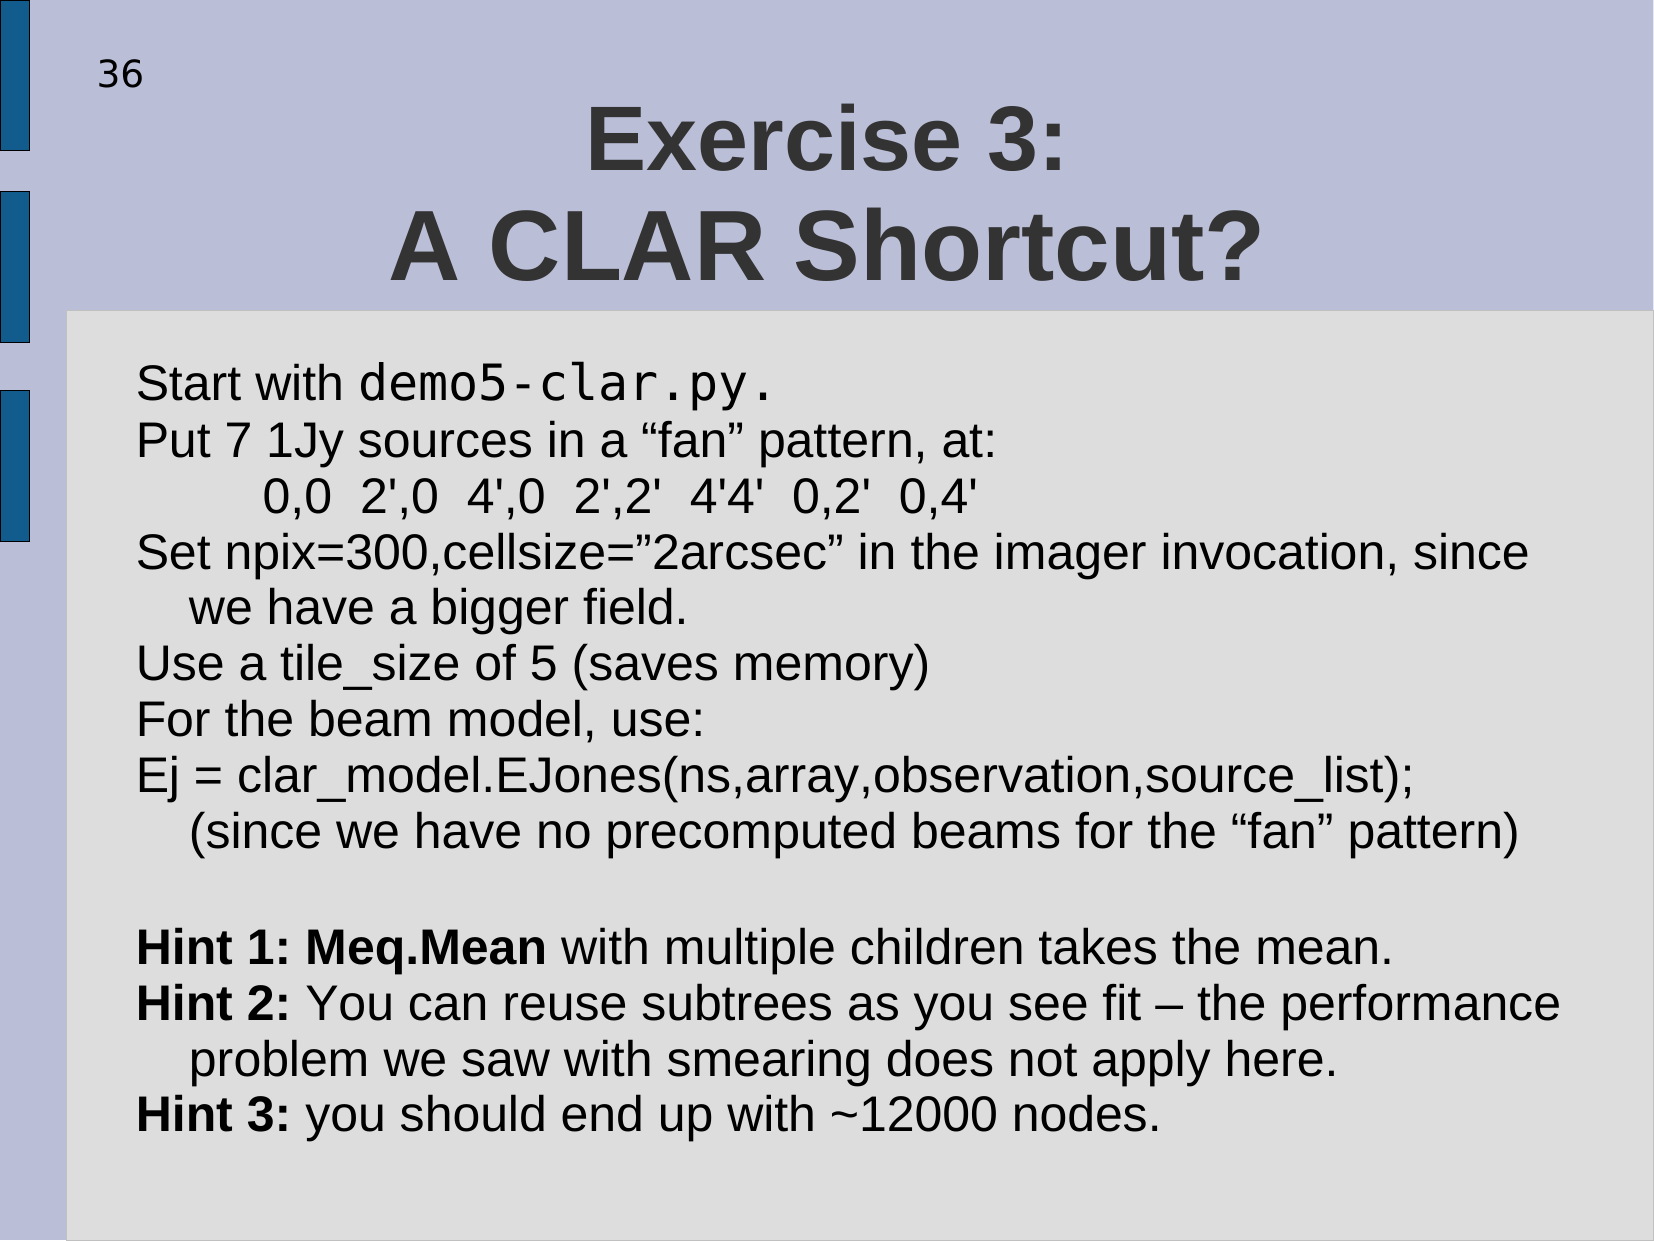

# Exercise 3: A CLAR Shortcut?
Start with demo5-clar.py.
Put 7 1Jy sources in a “fan” pattern, at:
	0,0 2',0 4',0 2',2' 4'4' 0,2' 0,4'
Set npix=300,cellsize=”2arcsec” in the imager invocation, since we have a bigger field.
Use a tile_size of 5 (saves memory)
For the beam model, use:
Ej = clar_model.EJones(ns,array,observation,source_list);
(since we have no precomputed beams for the “fan” pattern)
Hint 1: Meq.Mean with multiple children takes the mean.
Hint 2: You can reuse subtrees as you see fit – the performance problem we saw with smearing does not apply here.
Hint 3: you should end up with ~12000 nodes.